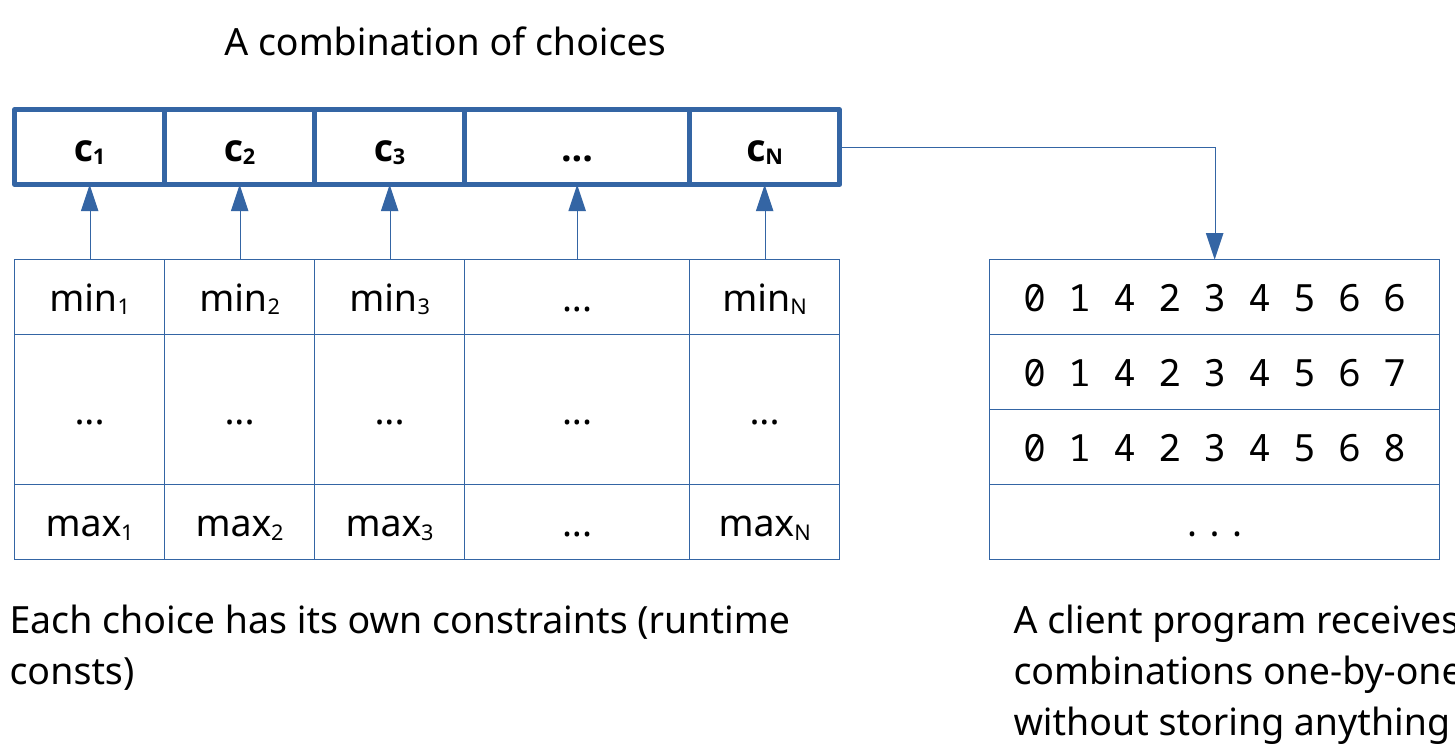

A combination of choices
c1
c2
c3
...
cN
min1
min2
min3
...
minN
0 1 4 2 3 4 5 6 6
...
...
...
...
...
0 1 4 2 3 4 5 6 7
0 1 4 2 3 4 5 6 8
max1
max2
max3
...
maxN
...
A client program receives
combinations one-by-one
without storing anything
Each choice has its own constraints (runtime consts)